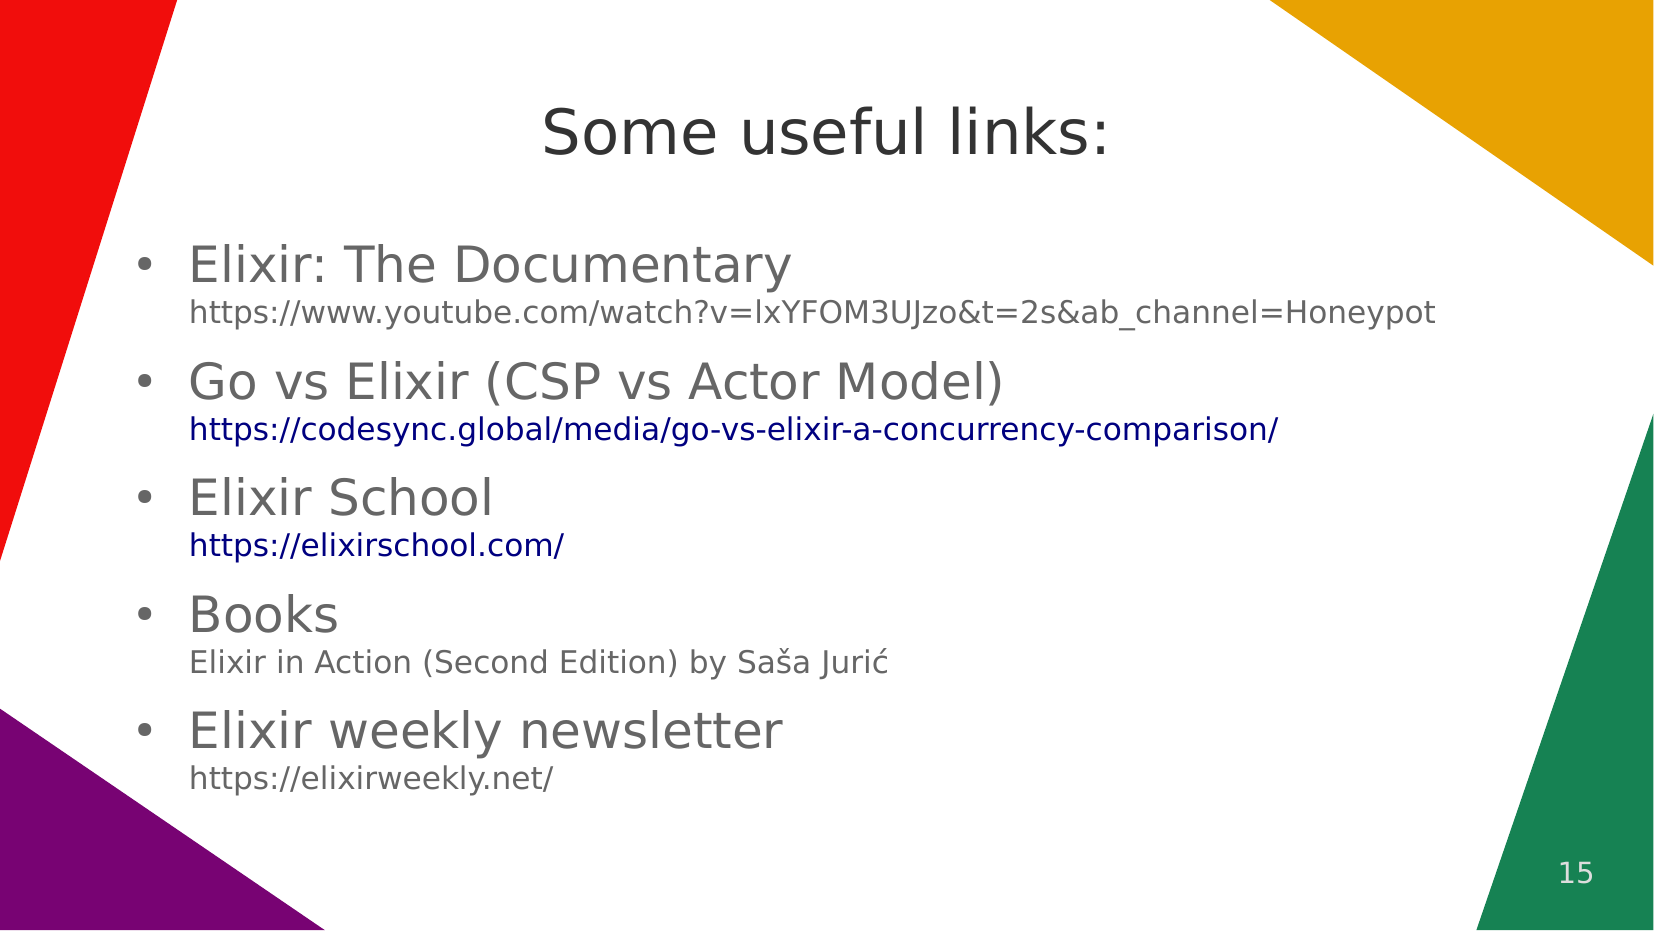

# Some useful links:
Elixir: The Documentary
https://www.youtube.com/watch?v=lxYFOM3UJzo&t=2s&ab_channel=Honeypot
Go vs Elixir (CSP vs Actor Model) https://codesync.global/media/go-vs-elixir-a-concurrency-comparison/
Elixir School
https://elixirschool.com/
Books
Elixir in Action (Second Edition) by Saša Jurić
Elixir weekly newsletter
https://elixirweekly.net/
15